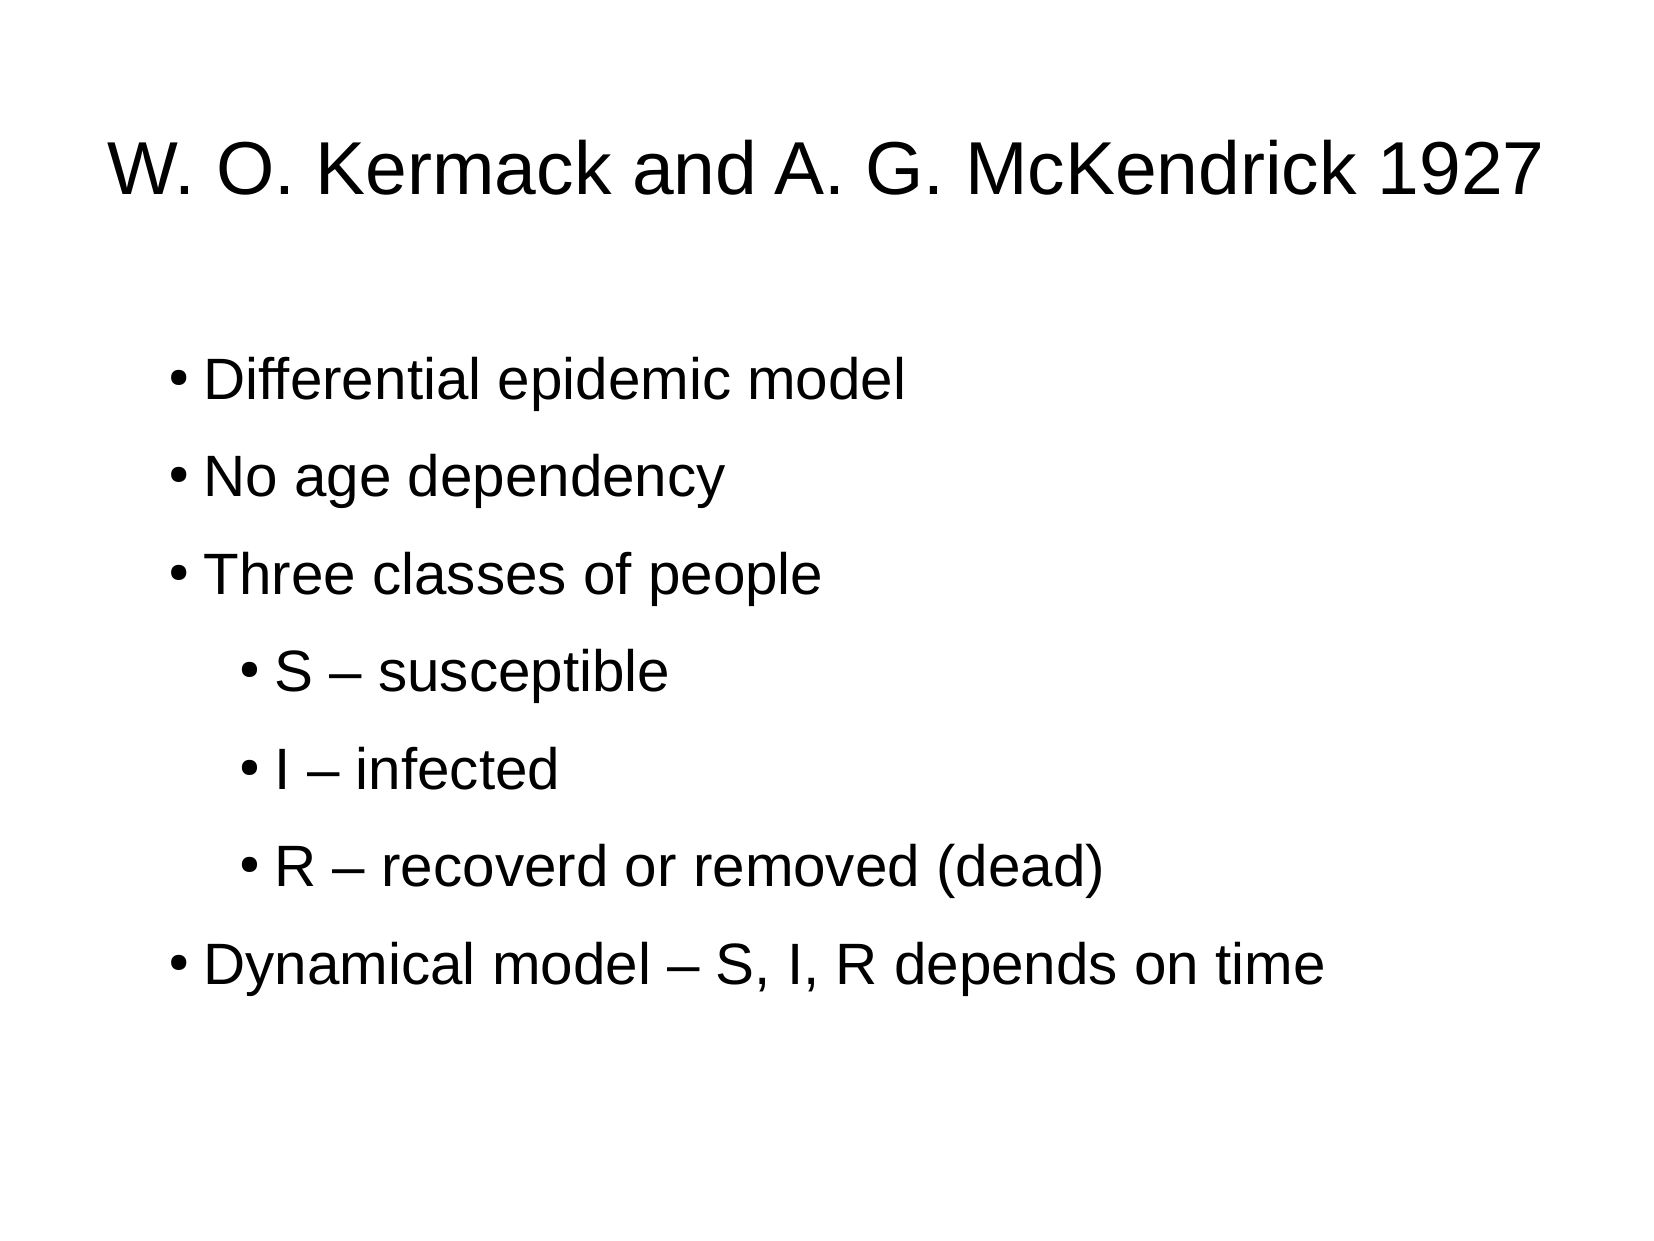

# W. O. Kermack and A. G. McKendrick 1927
Differential epidemic model
No age dependency
Three classes of people
S – susceptible
I – infected
R – recoverd or removed (dead)
Dynamical model – S, I, R depends on time